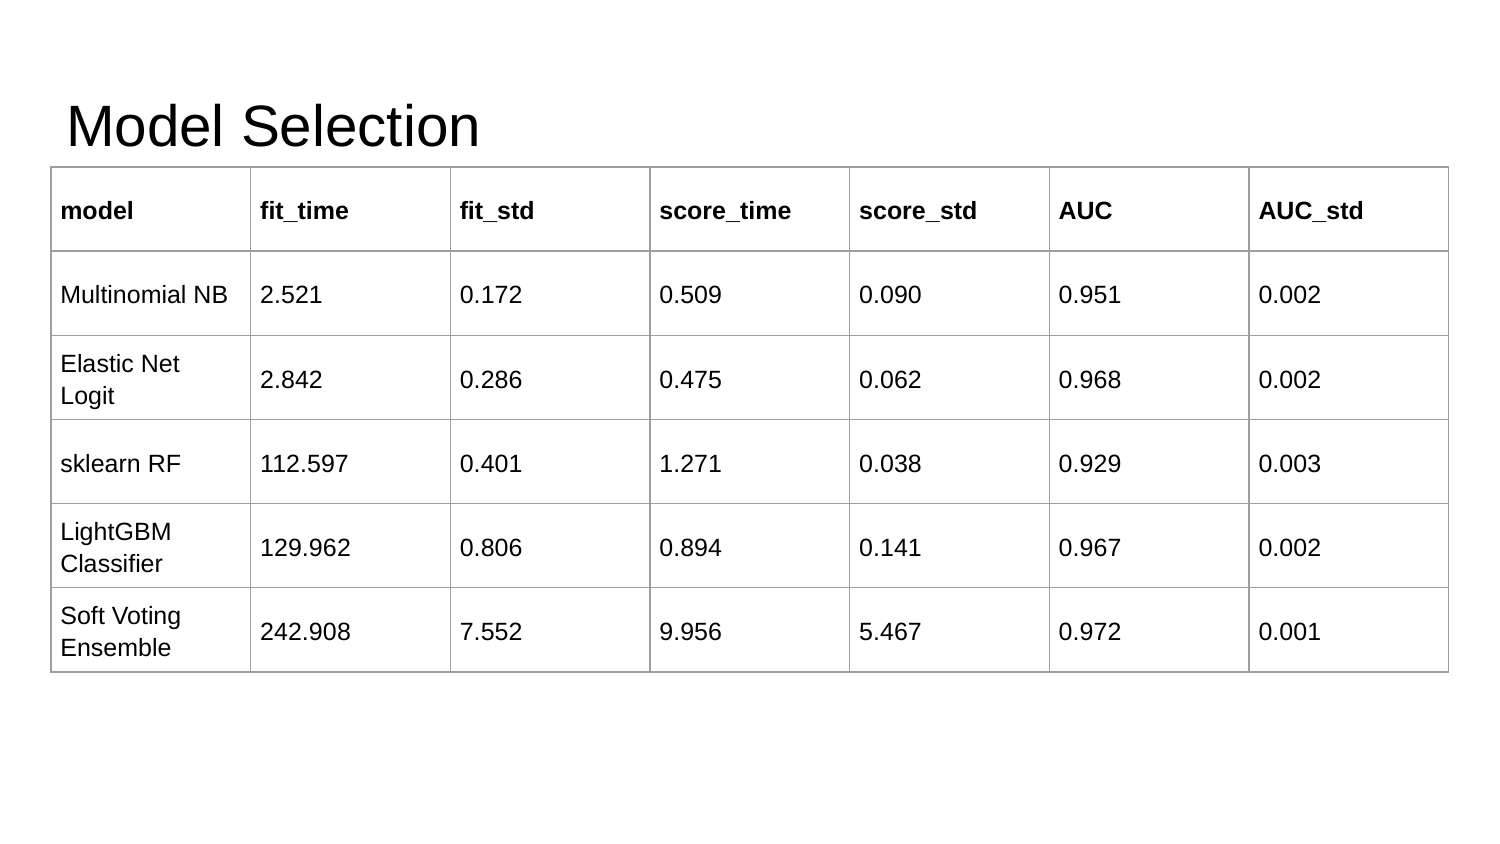

# Model Selection
| model | fit\_time | fit\_std | score\_time | score\_std | AUC | AUC\_std |
| --- | --- | --- | --- | --- | --- | --- |
| Multinomial NB | 2.521 | 0.172 | 0.509 | 0.090 | 0.951 | 0.002 |
| Elastic Net Logit | 2.842 | 0.286 | 0.475 | 0.062 | 0.968 | 0.002 |
| sklearn RF | 112.597 | 0.401 | 1.271 | 0.038 | 0.929 | 0.003 |
| LightGBM Classifier | 129.962 | 0.806 | 0.894 | 0.141 | 0.967 | 0.002 |
| Soft Voting Ensemble | 242.908 | 7.552 | 9.956 | 5.467 | 0.972 | 0.001 |